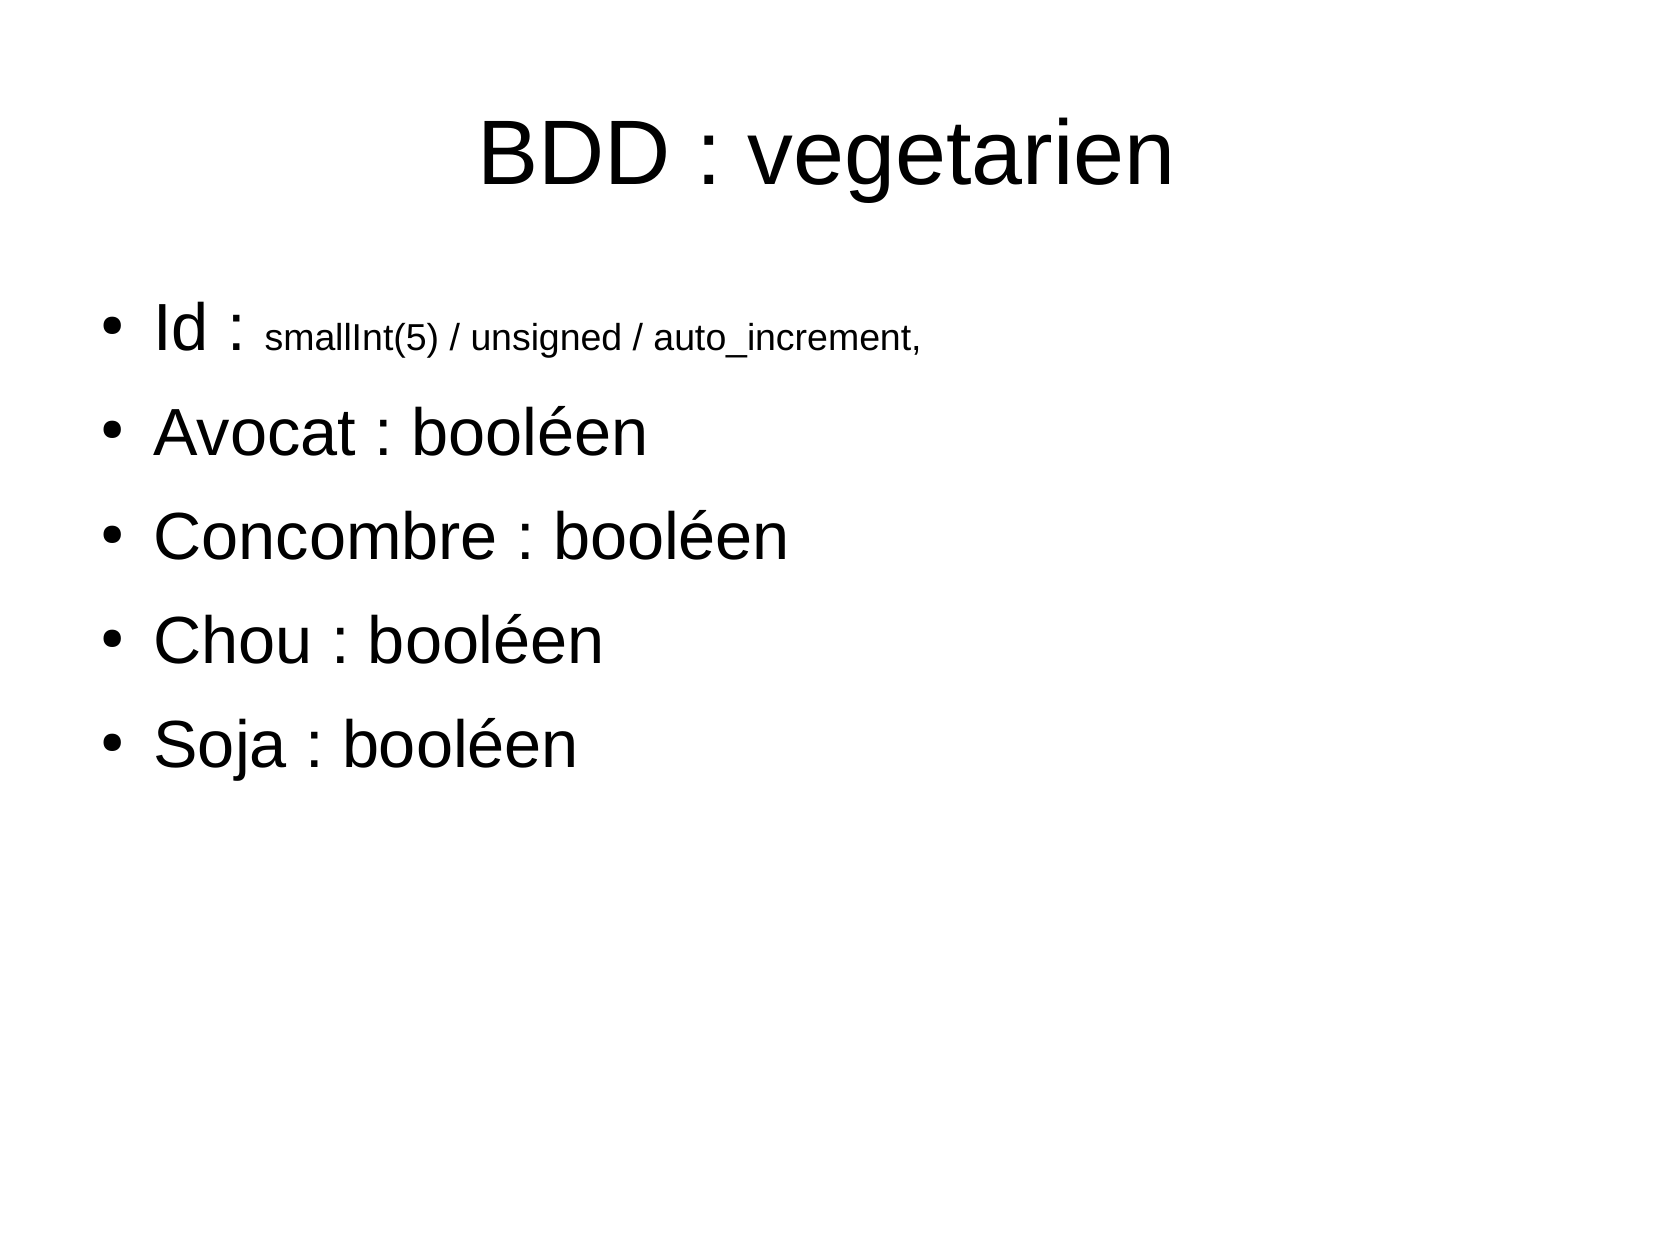

# BDD : vegetarien
Id : smallInt(5) / unsigned / auto_increment,
Avocat : booléen
Concombre : booléen
Chou : booléen
Soja : booléen